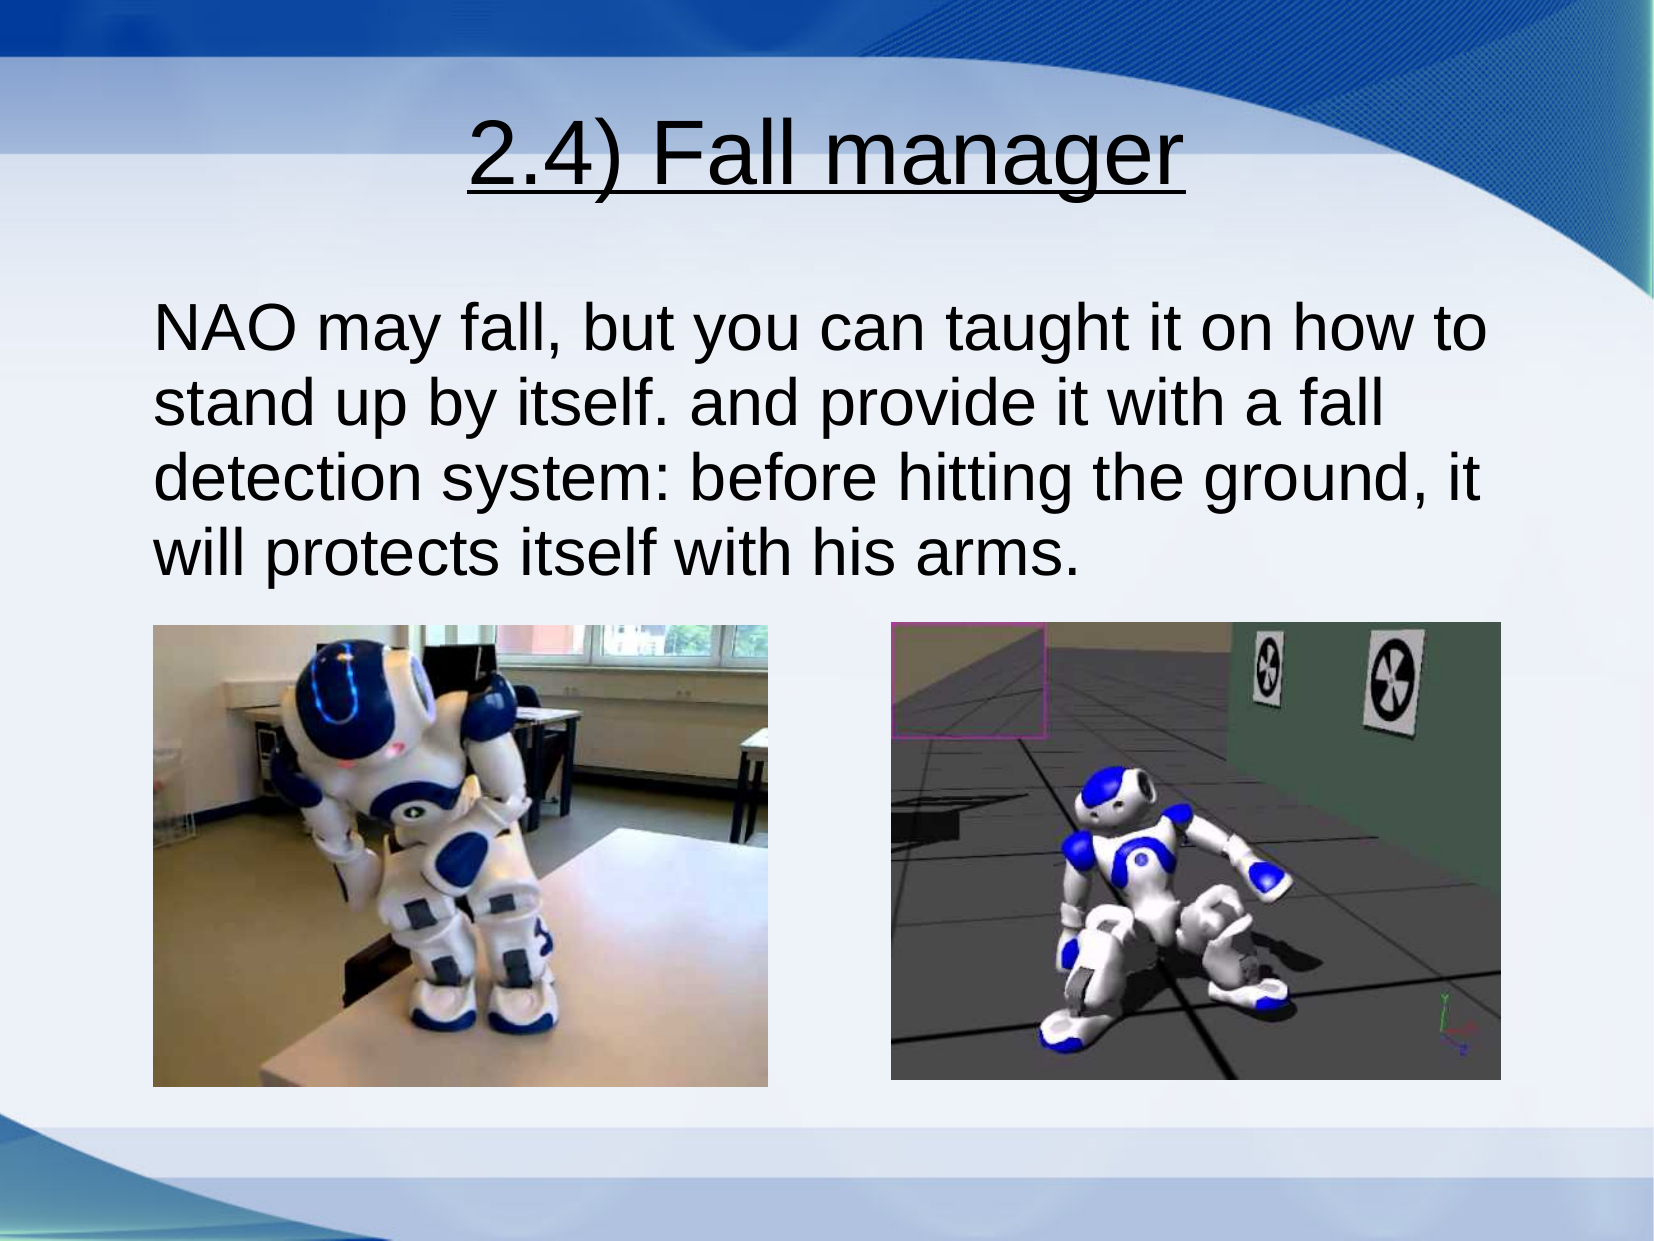

# 2.4) Fall manager
NAO may fall, but you can taught it on how to stand up by itself. and provide it with a fall detection system: before hitting the ground, it will protects itself with his arms.